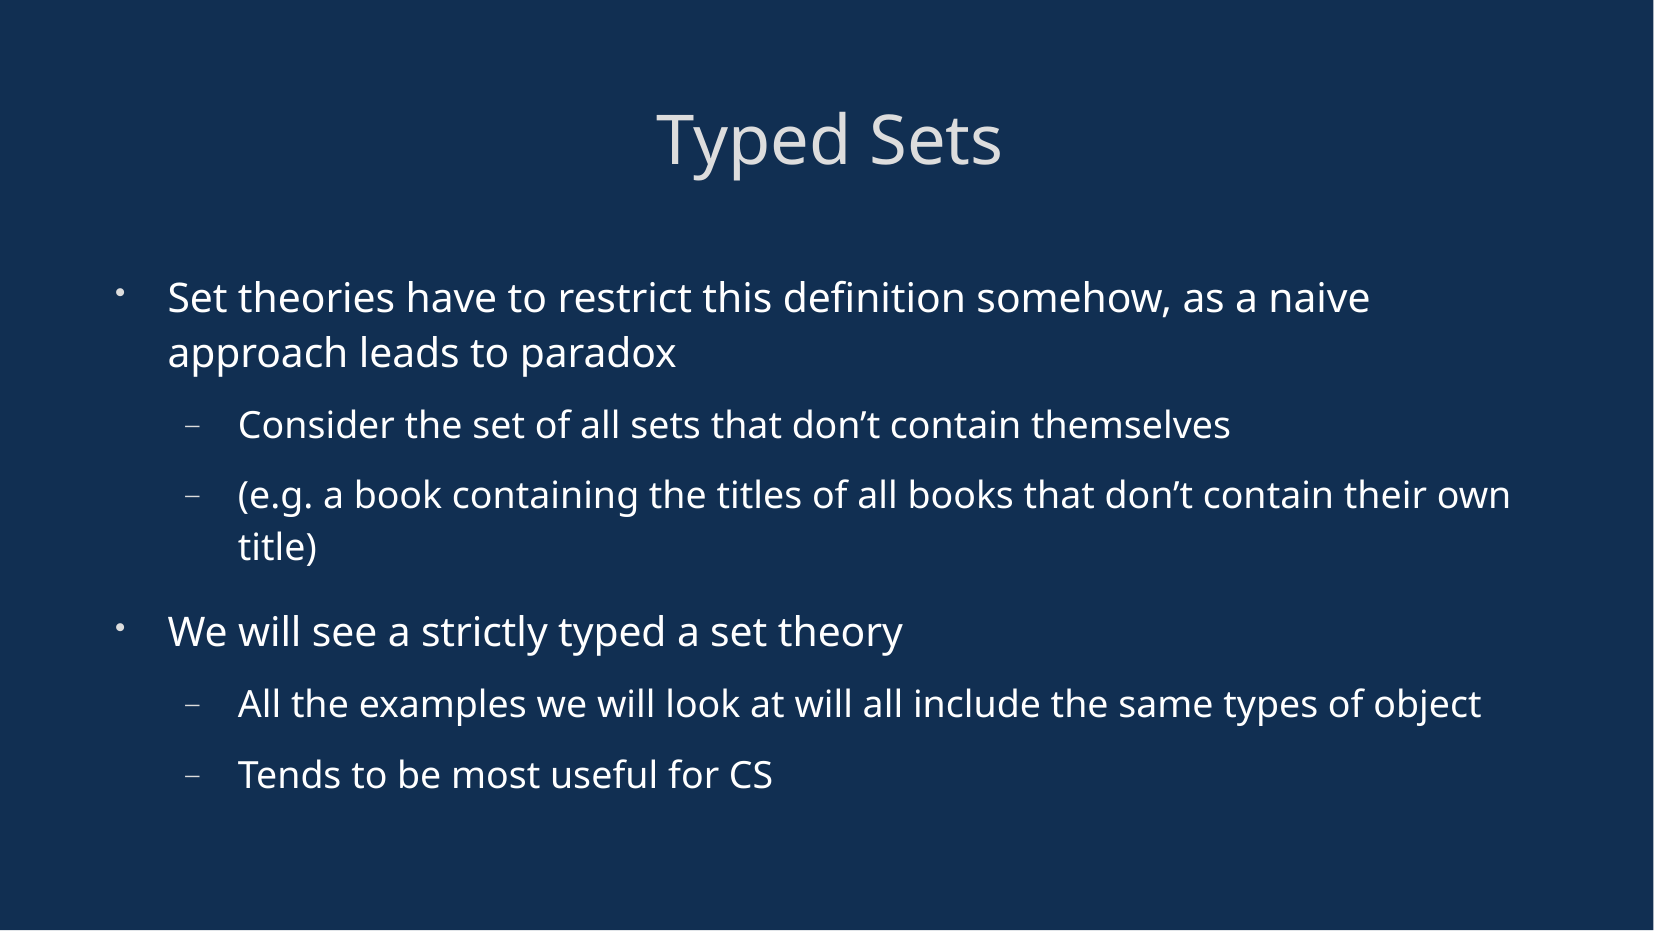

# Typed Sets
Set theories have to restrict this definition somehow, as a naive approach leads to paradox
Consider the set of all sets that don’t contain themselves
(e.g. a book containing the titles of all books that don’t contain their own title)
We will see a strictly typed a set theory
All the examples we will look at will all include the same types of object
Tends to be most useful for CS